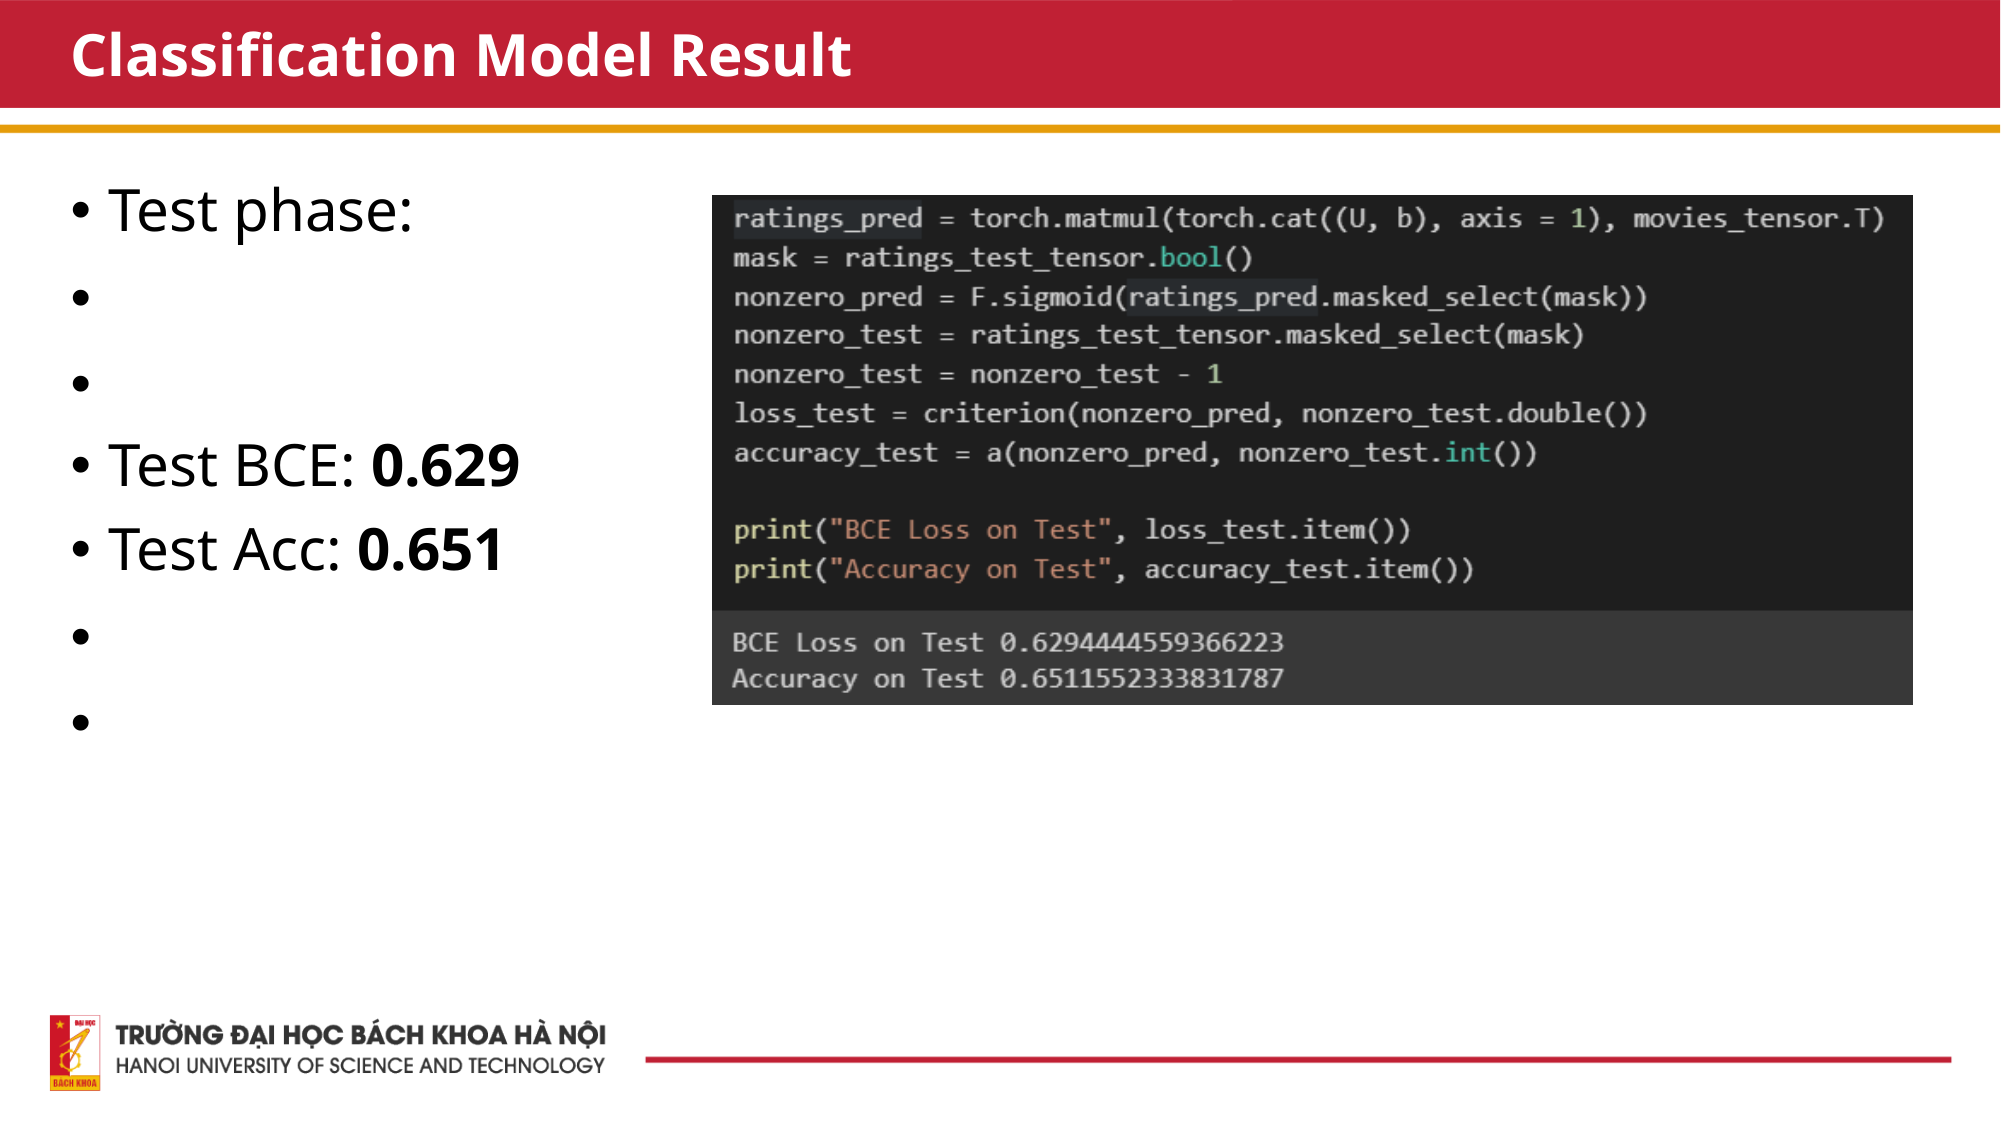

Classification Model Result
# Test phase:
Test BCE: 0.629
Test Acc: 0.651